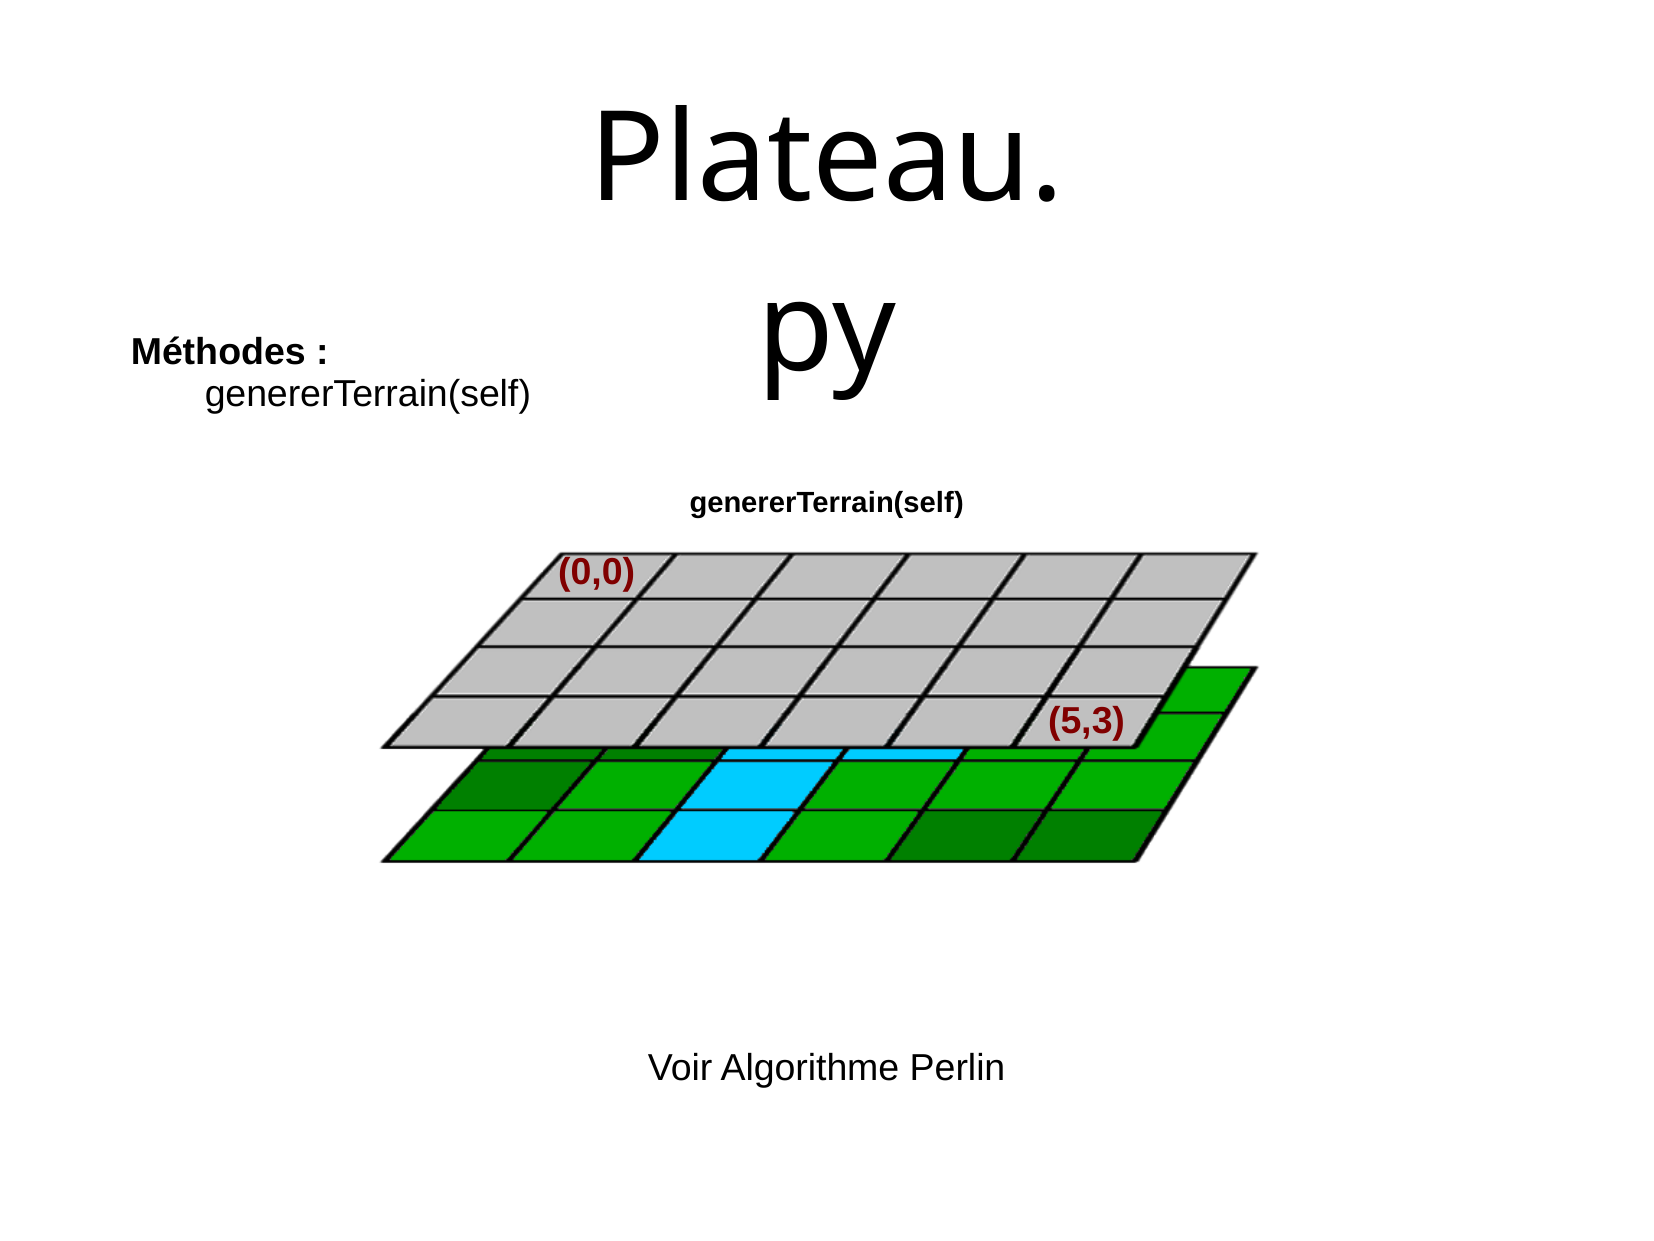

Plateau.py
Méthodes :
	genererTerrain(self)
genererTerrain(self)
(0,0)
(5,3)
Voir Algorithme Perlin